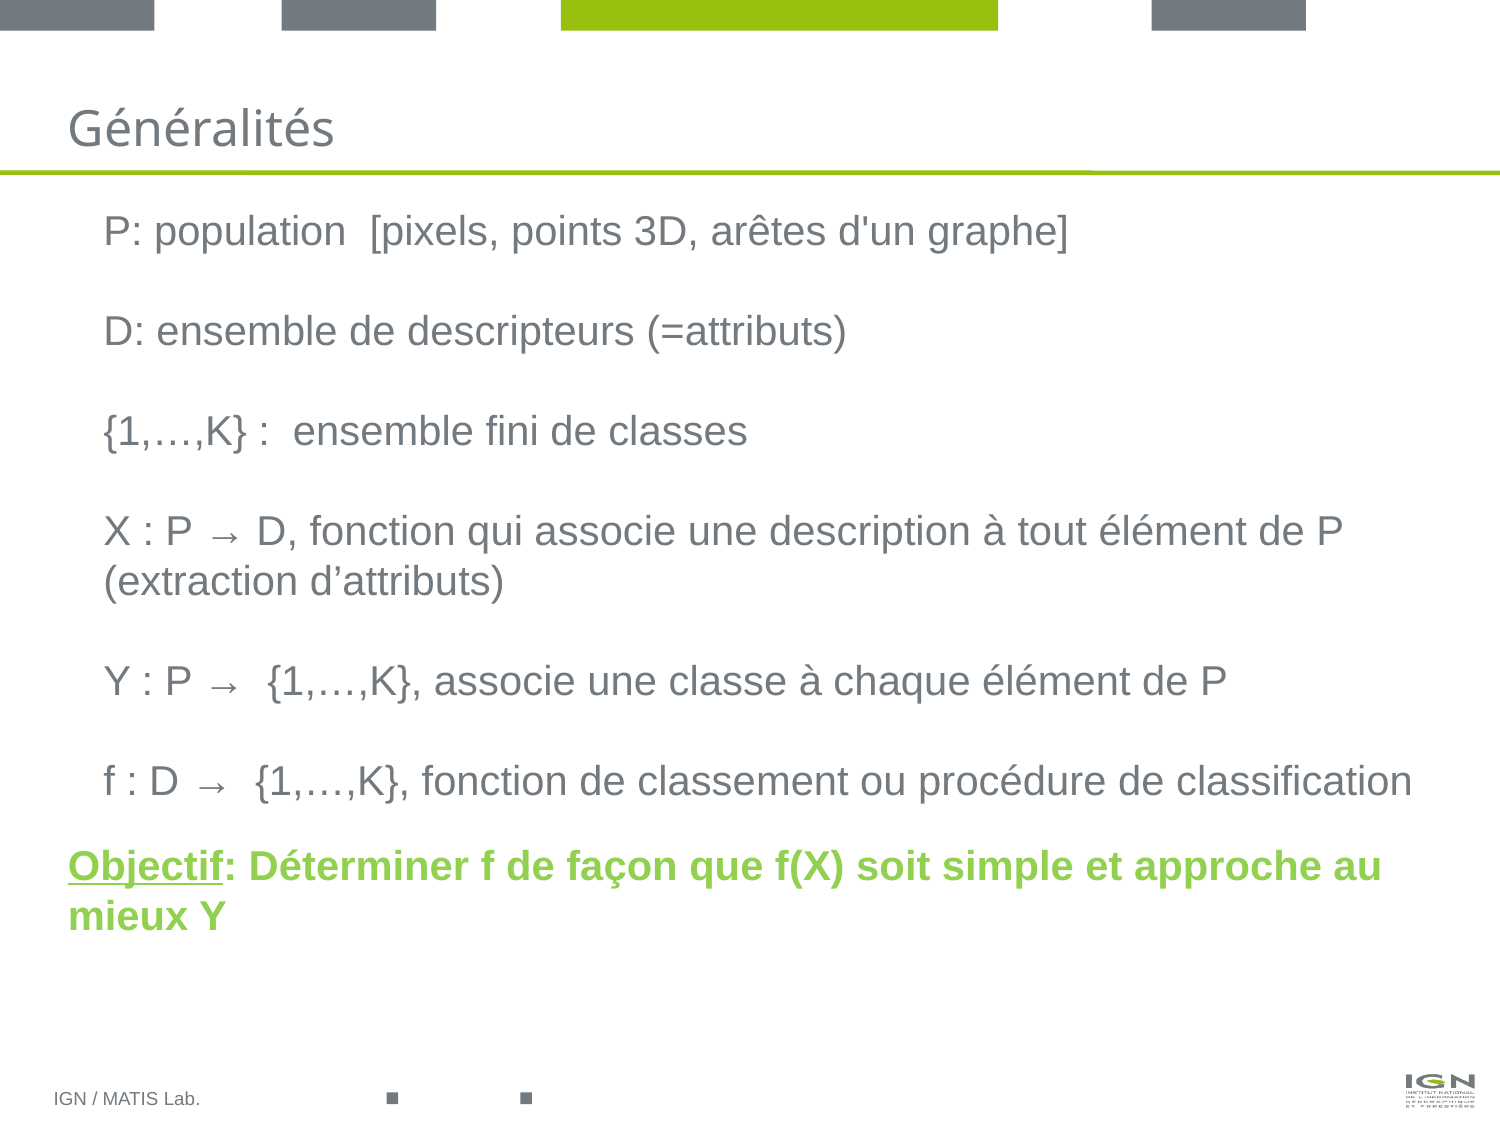

Généralités
P: population [pixels, points 3D, arêtes d'un graphe]
D: ensemble de descripteurs (=attributs)
{1,…,K} : ensemble fini de classes
X : P → D, fonction qui associe une description à tout élément de P (extraction d’attributs)
Y : P → {1,…,K}, associe une classe à chaque élément de P
f : D → {1,…,K}, fonction de classement ou procédure de classification C
Objectif: Déterminer f de façon que f(X) soit simple et approche au
mieux Y
mieux Y
IGN / MATIS Lab.